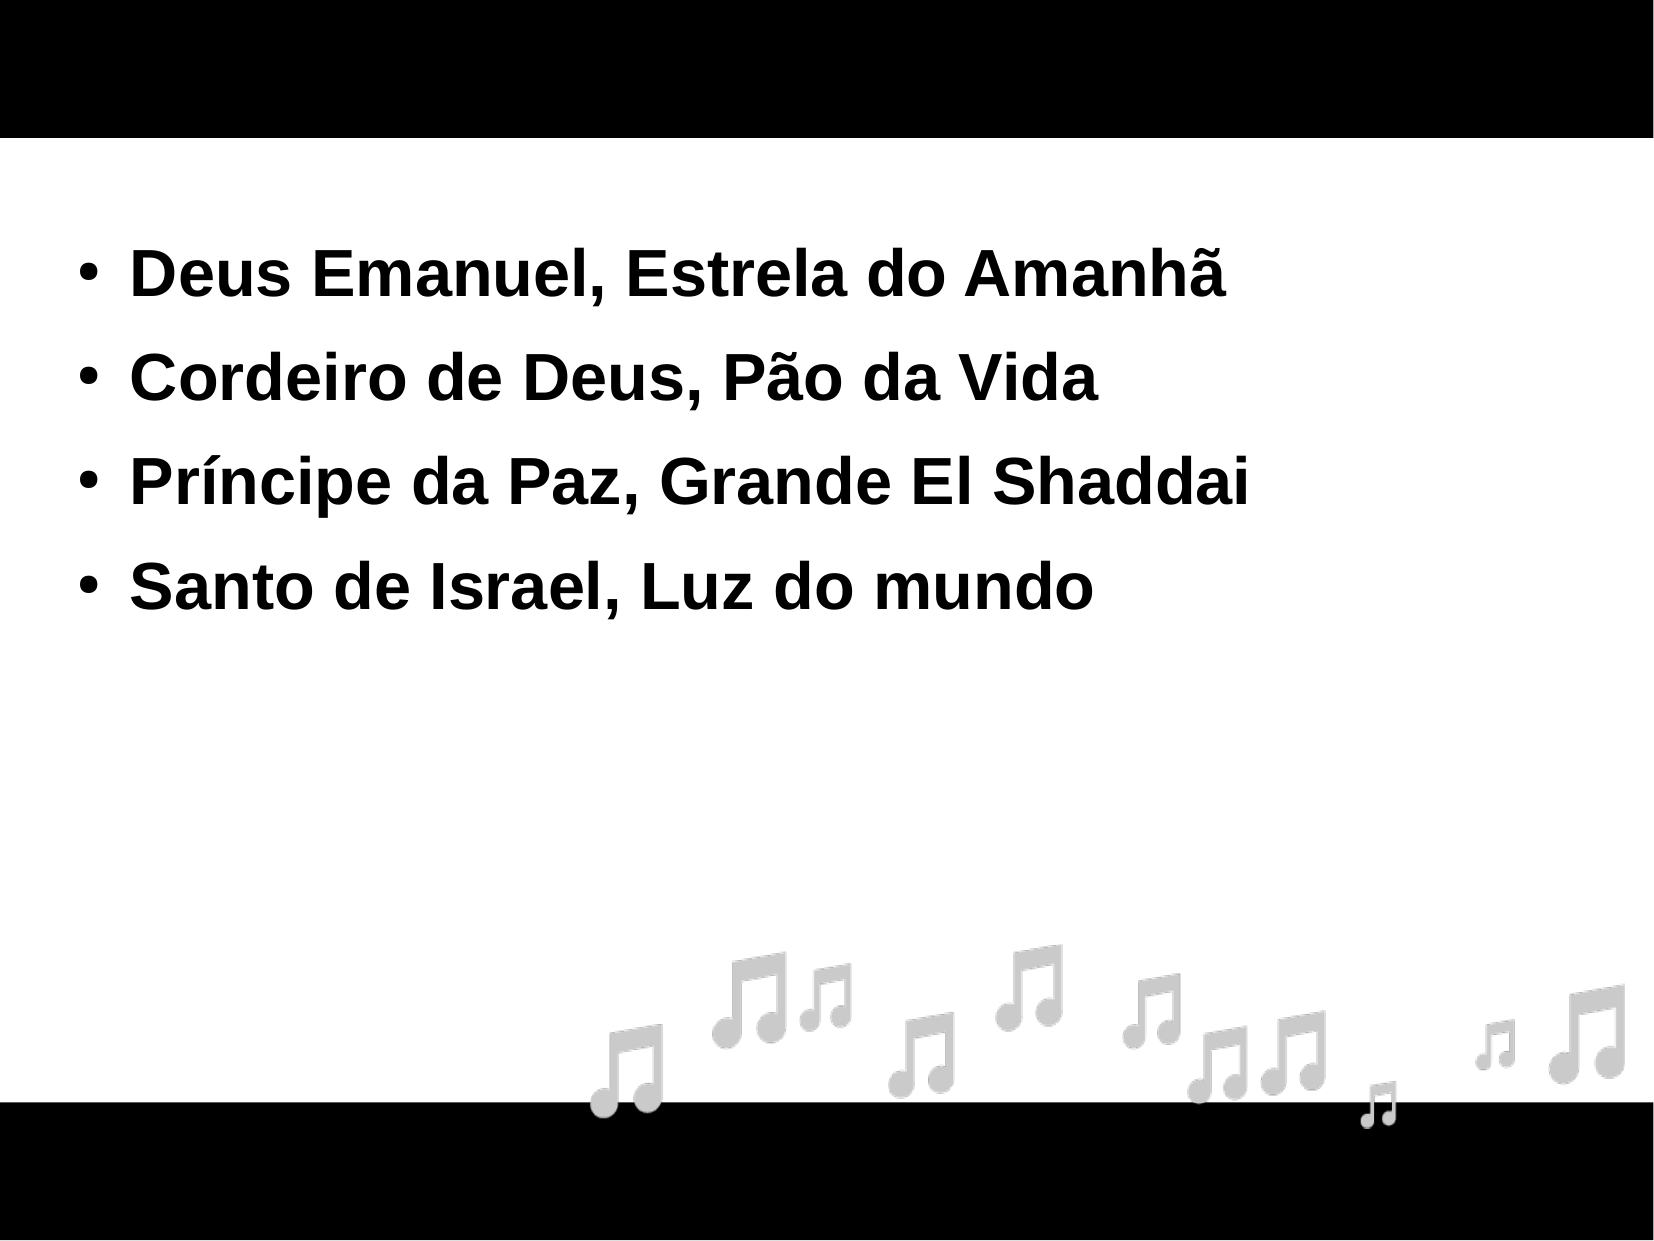

# Deus Emanuel, Estrela do Amanhã
Cordeiro de Deus, Pão da Vida
Príncipe da Paz, Grande El Shaddai
Santo de Israel, Luz do mundo